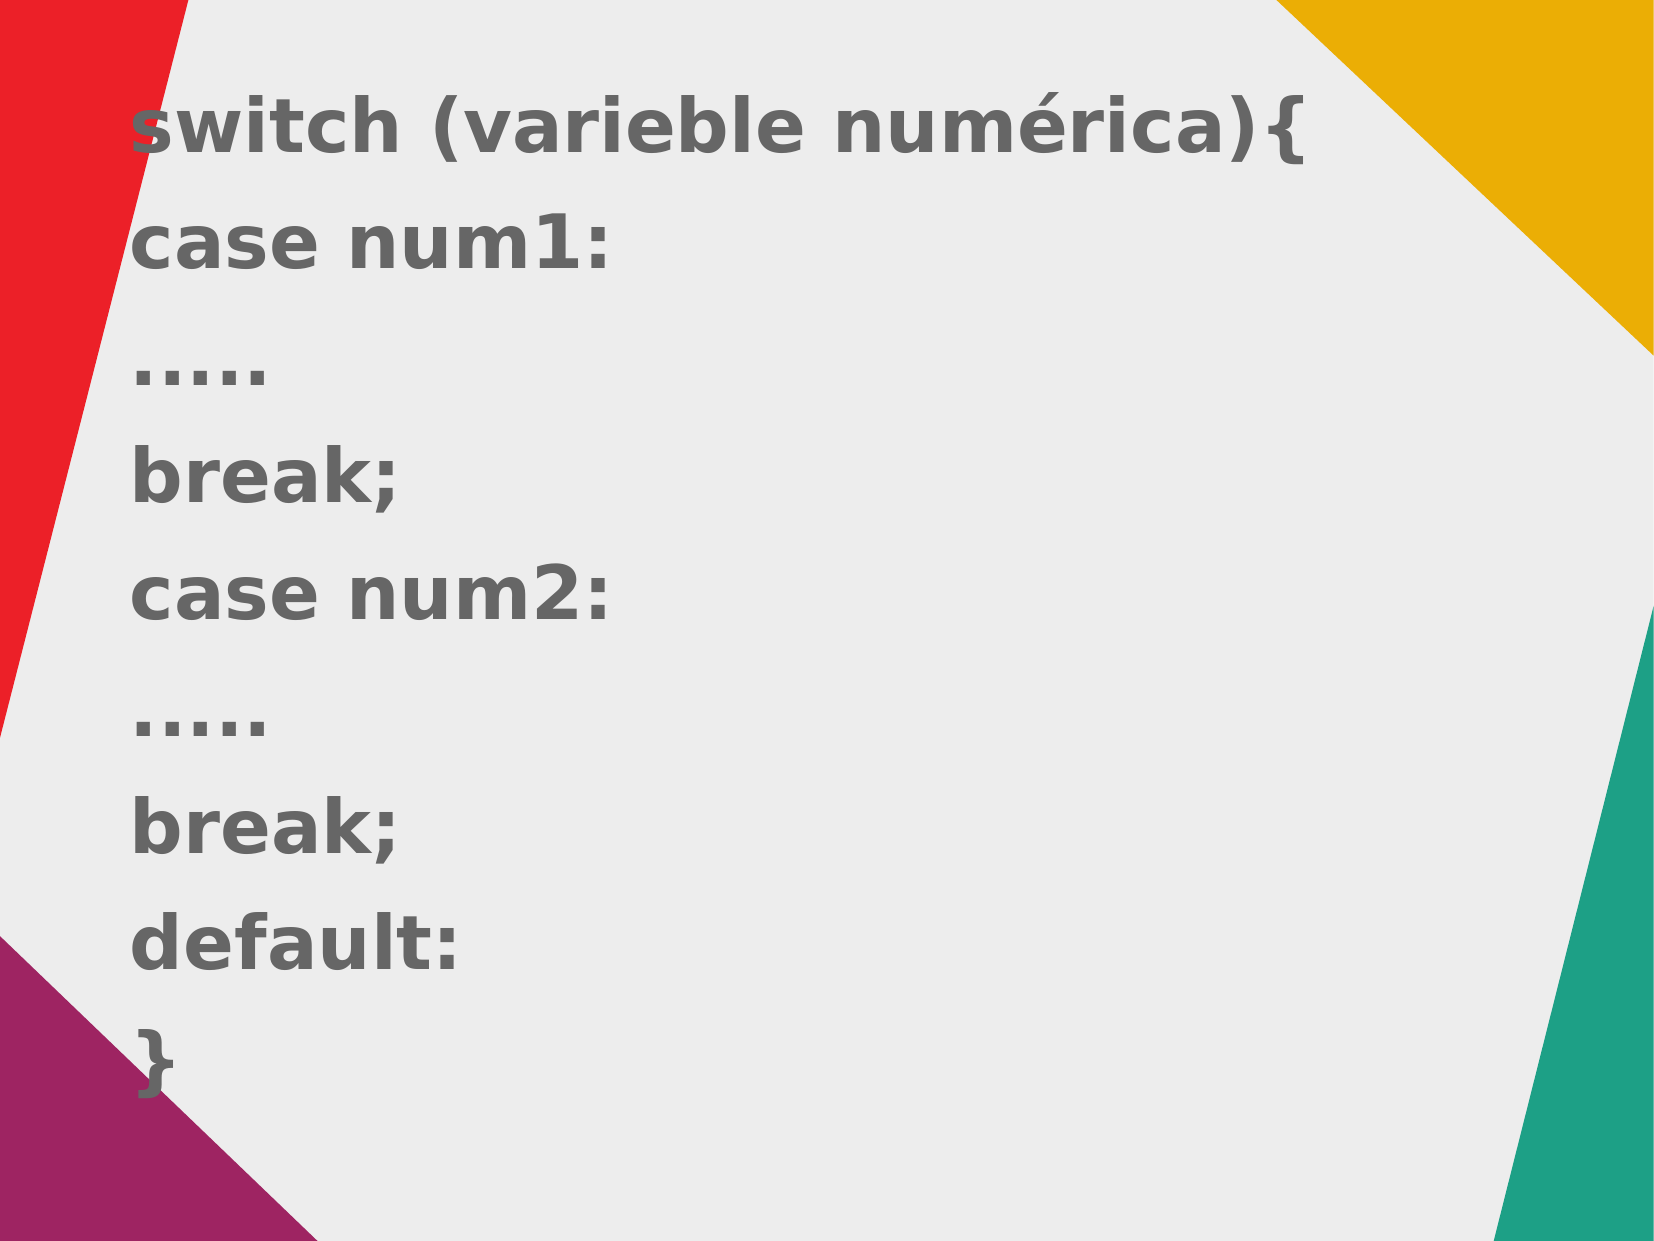

# switch (varieble numérica){
case num1:
.....
break;
case num2:
.....
break;
default:
}